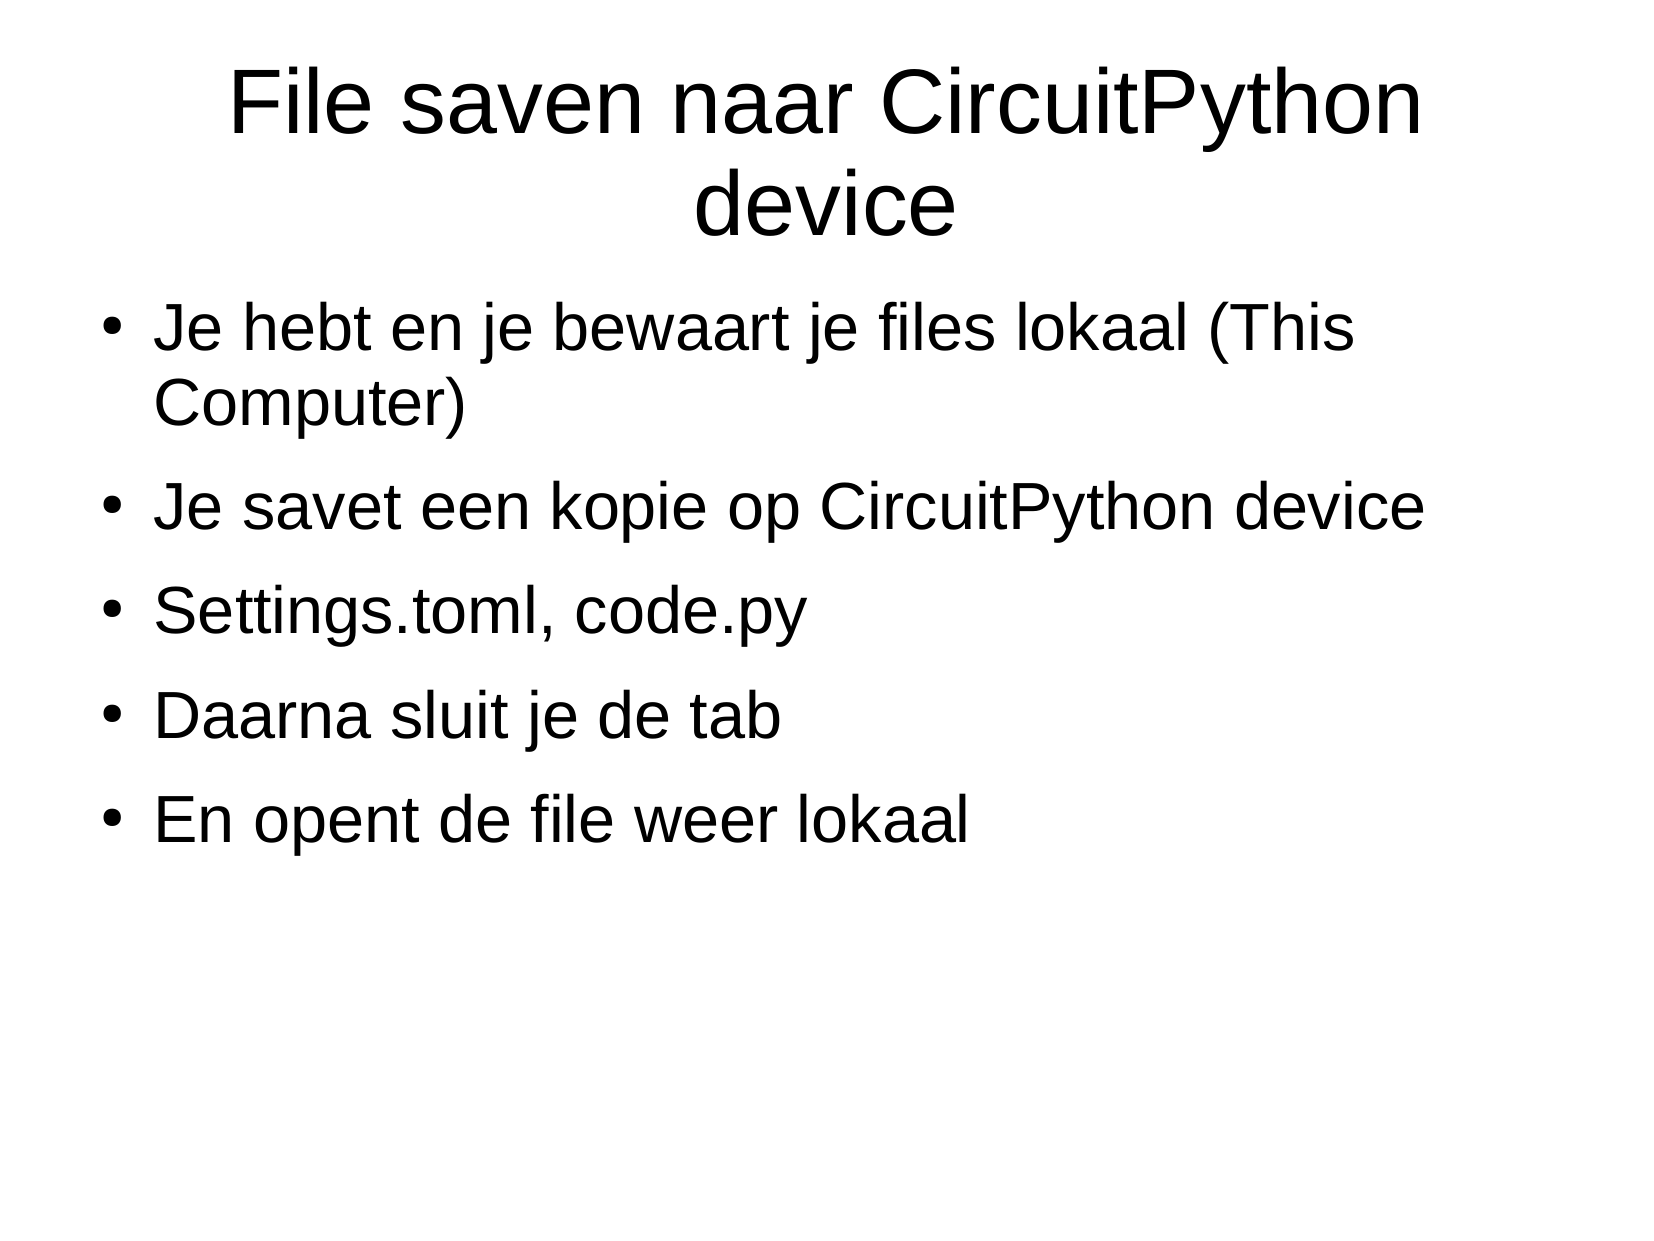

# File saven naar CircuitPython device
Je hebt en je bewaart je files lokaal (This Computer)
Je savet een kopie op CircuitPython device
Settings.toml, code.py
Daarna sluit je de tab
En opent de file weer lokaal